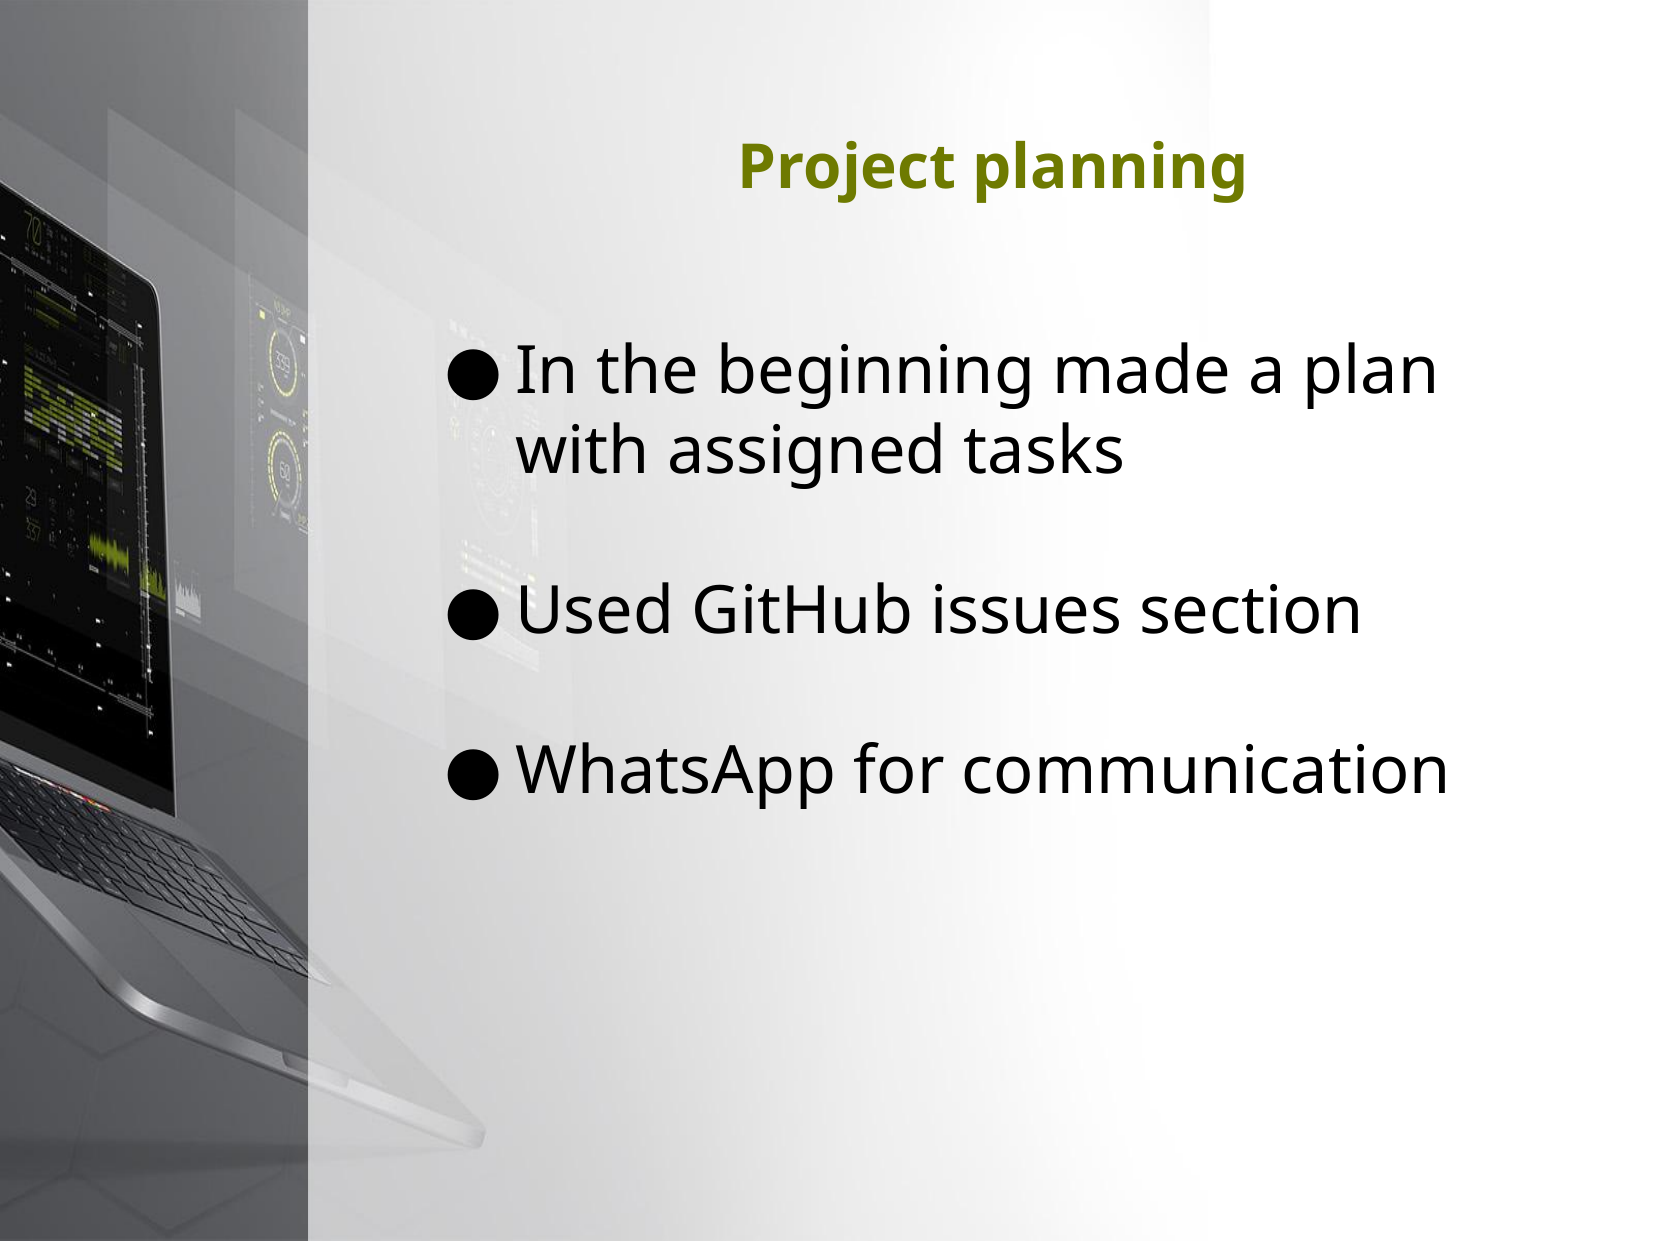

# Project planning
In the beginning made a plan with assigned tasks
Used GitHub issues section
WhatsApp for communication